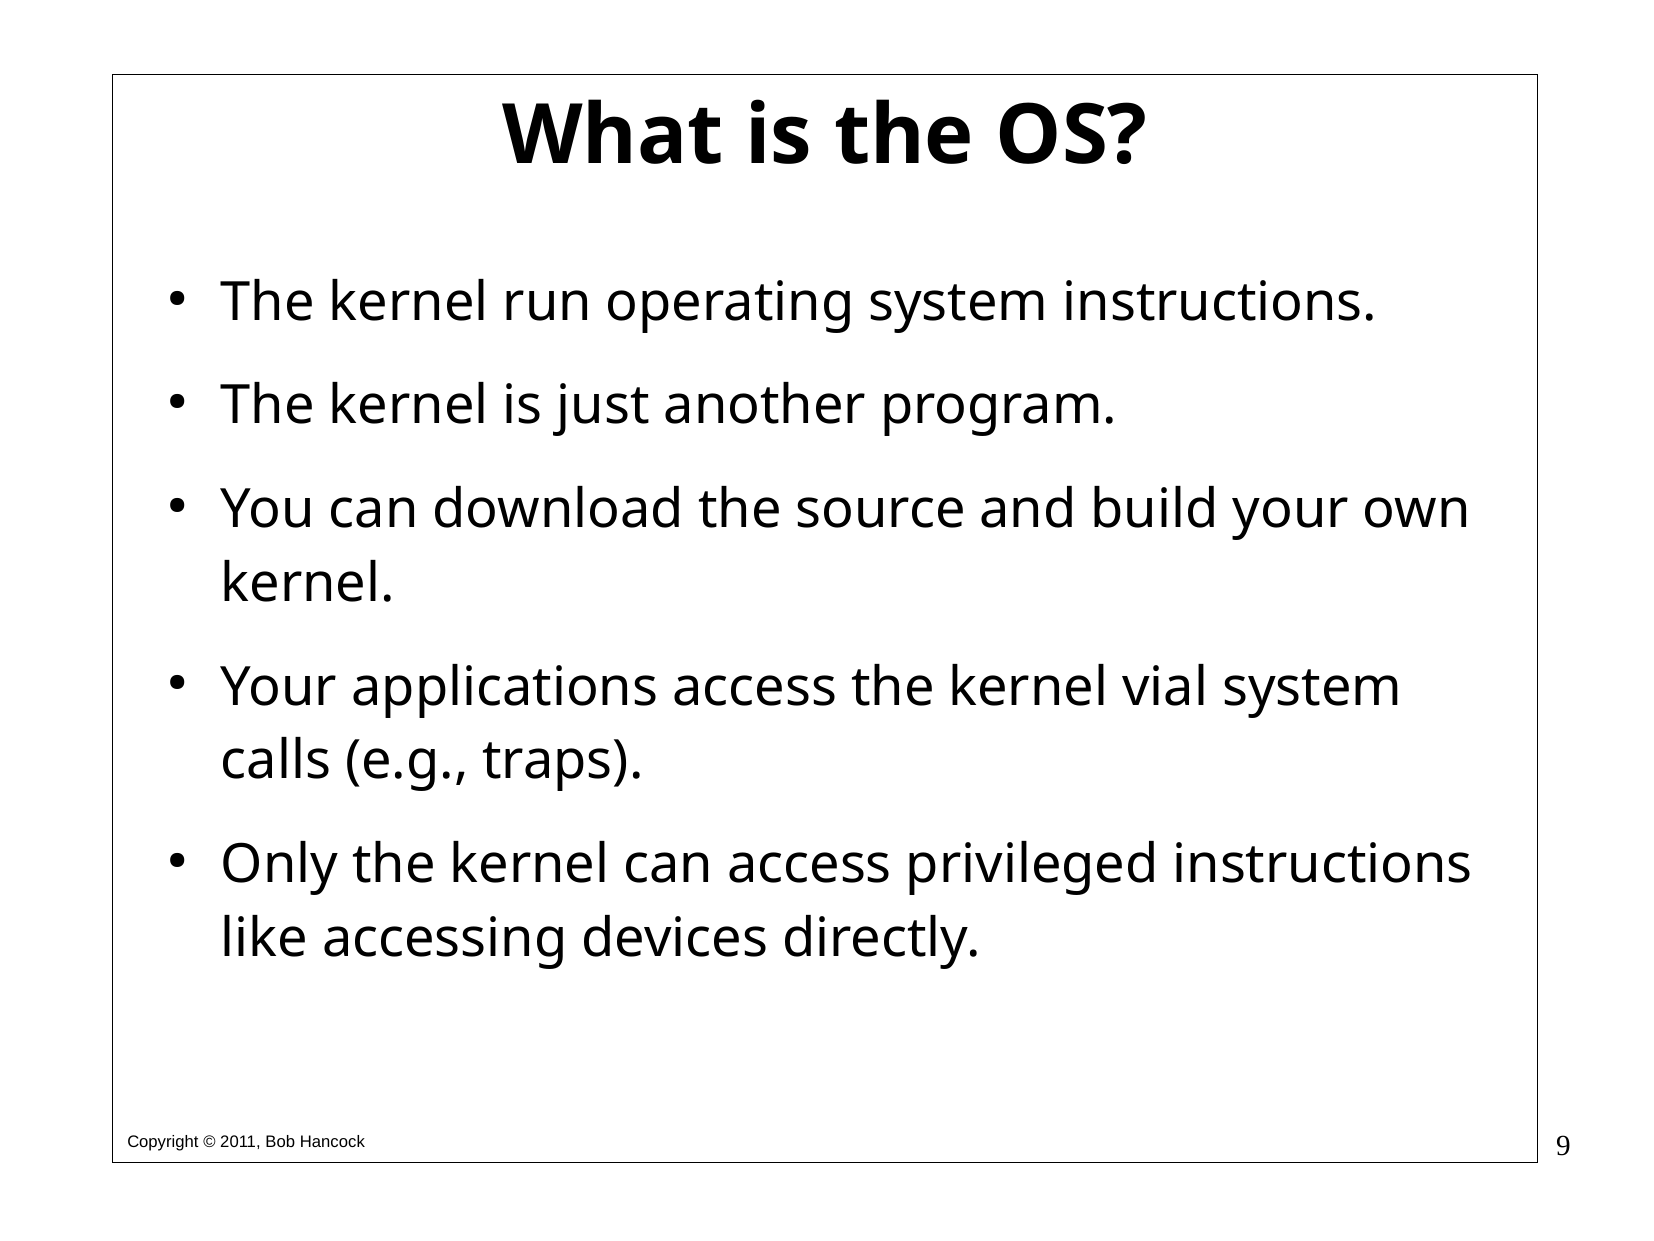

# What is the OS?
The kernel run operating system instructions.
The kernel is just another program.
You can download the source and build your own kernel.
Your applications access the kernel vial system calls (e.g., traps).
Only the kernel can access privileged instructions like accessing devices directly.
Copyright © 2011, Bob Hancock
9